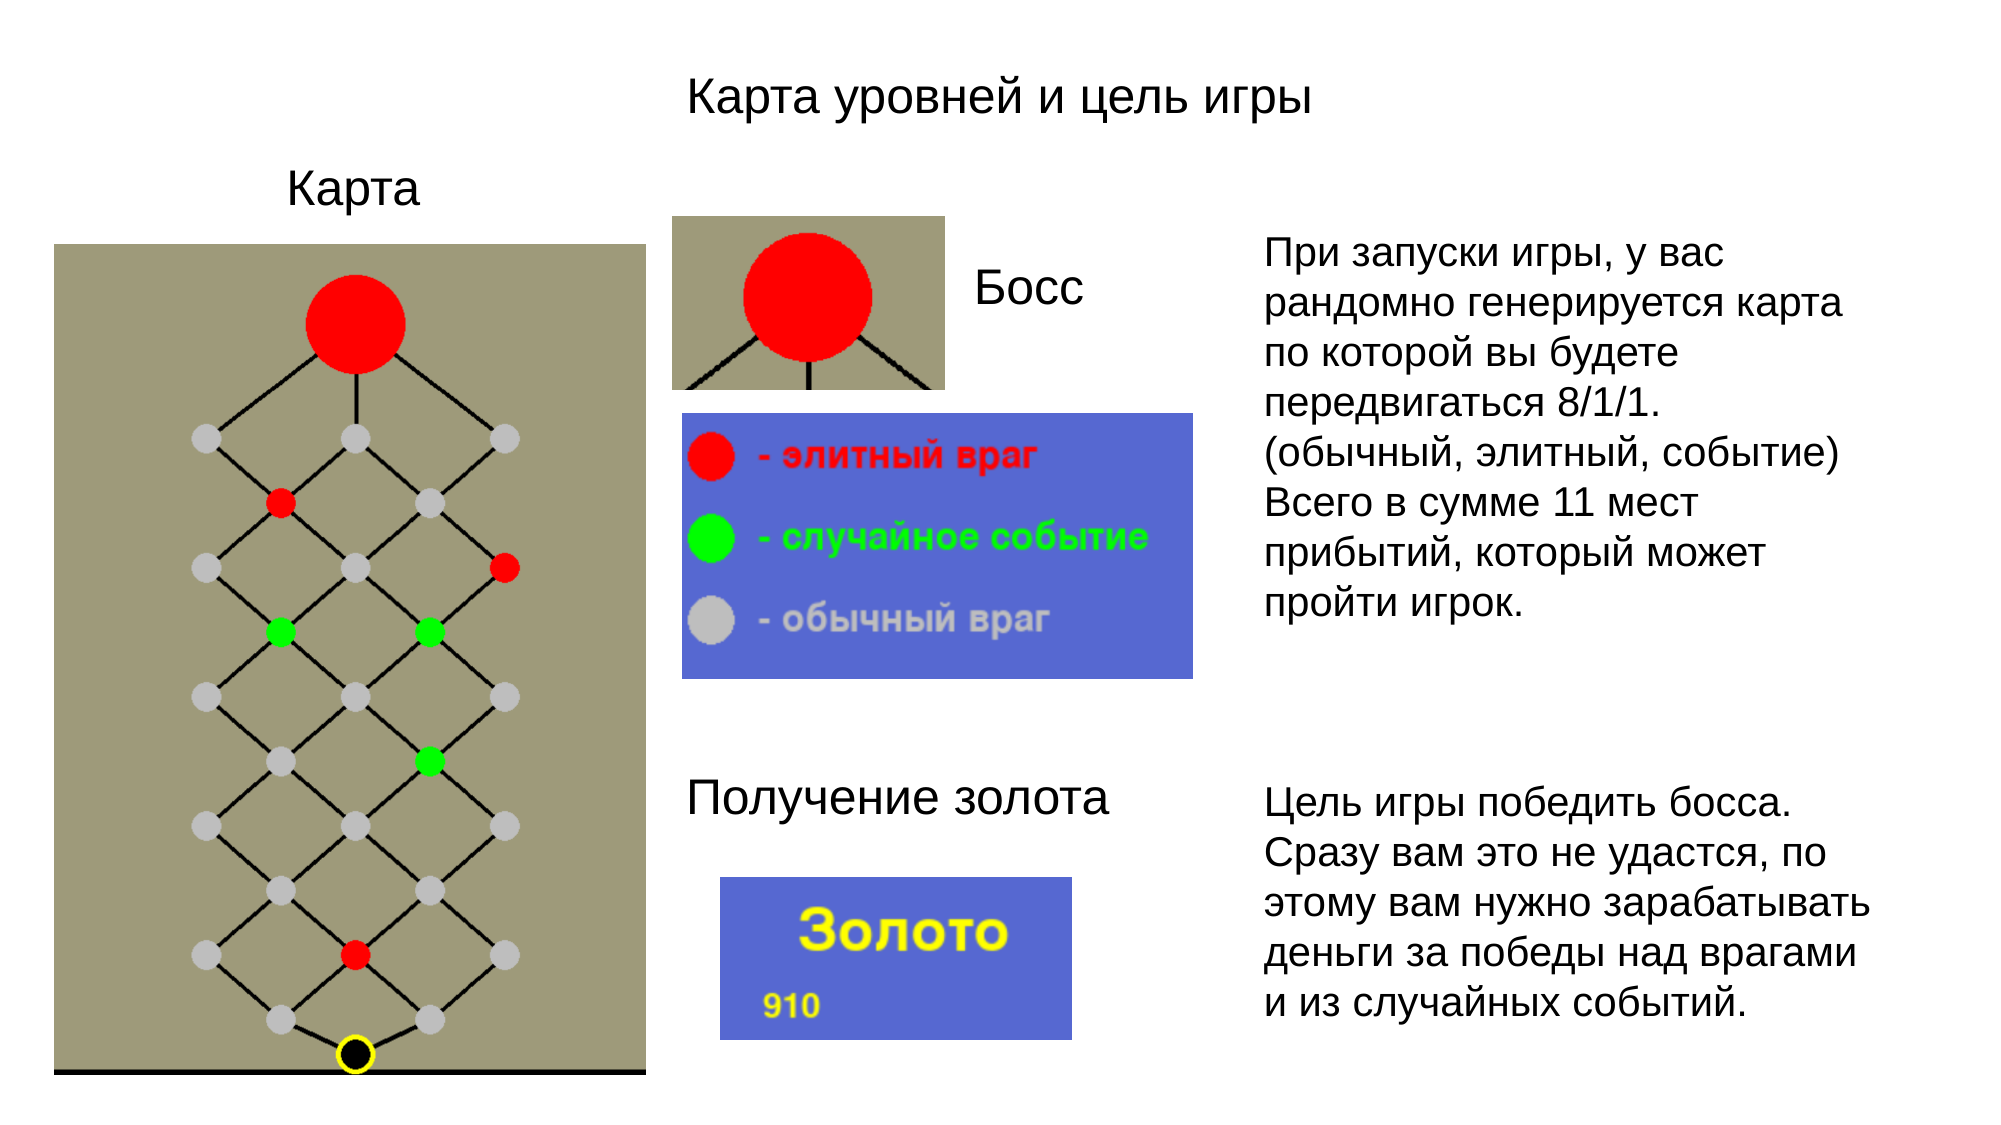

# Карта уровней и цель игры
Карта
При запуски игры, у вас рандомно генерируется карта по которой вы будете передвигаться 8/1/1.
(обычный, элитный, событие)
Всего в сумме 11 мест прибытий, который может пройти игрок.
Цель игры победить босса. Сразу вам это не удастся, по этому вам нужно зарабатывать деньги за победы над врагами и из случайных событий.
Босс
Получение золота